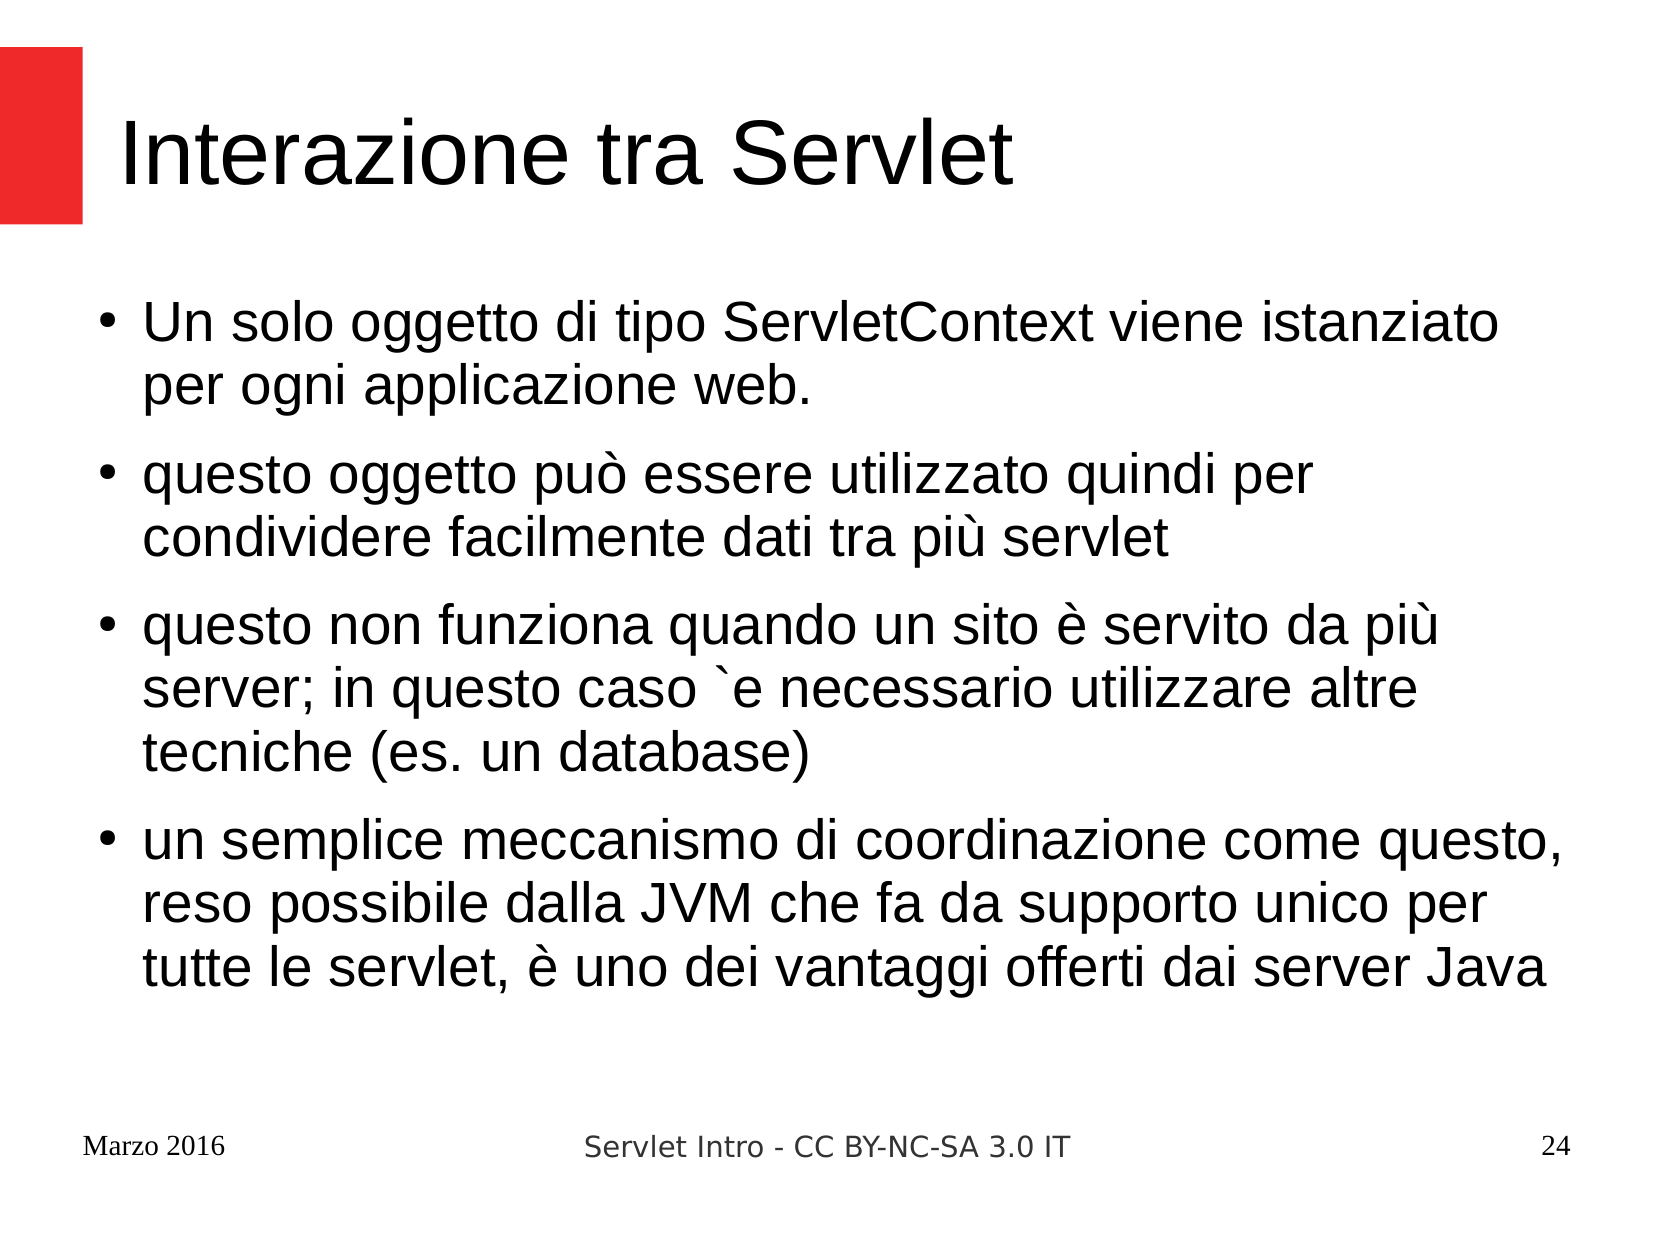

# Interazione tra Servlet
Un solo oggetto di tipo ServletContext viene istanziato per ogni applicazione web.
questo oggetto può essere utilizzato quindi per condividere facilmente dati tra più servlet
questo non funziona quando un sito è servito da più server; in questo caso `e necessario utilizzare altre tecniche (es. un database)
un semplice meccanismo di coordinazione come questo, reso possibile dalla JVM che fa da supporto unico per tutte le servlet, è uno dei vantaggi offerti dai server Java
Your Date Here
Your Footer Here
24